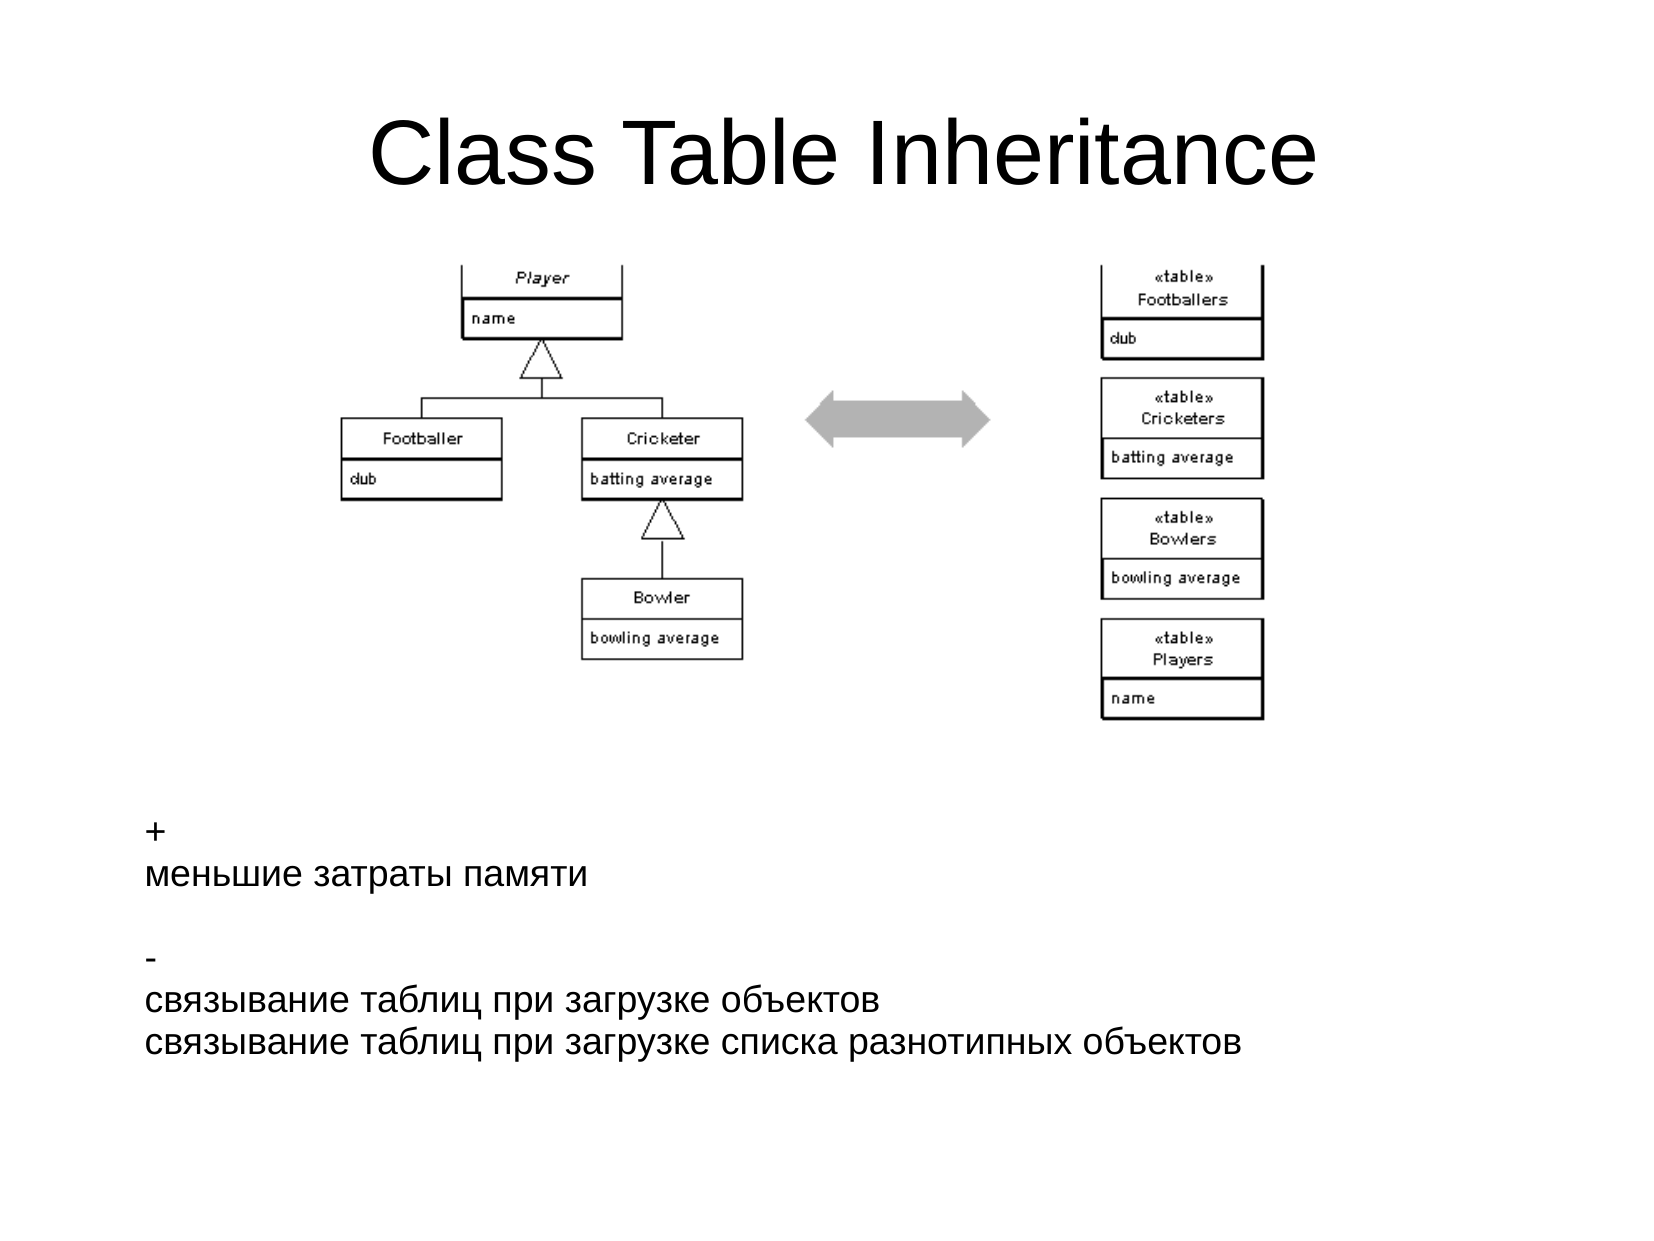

# Class Table Inheritance
+
меньшие затраты памяти
-
связывание таблиц при загрузке объектов
связывание таблиц при загрузке списка разнотипных объектов